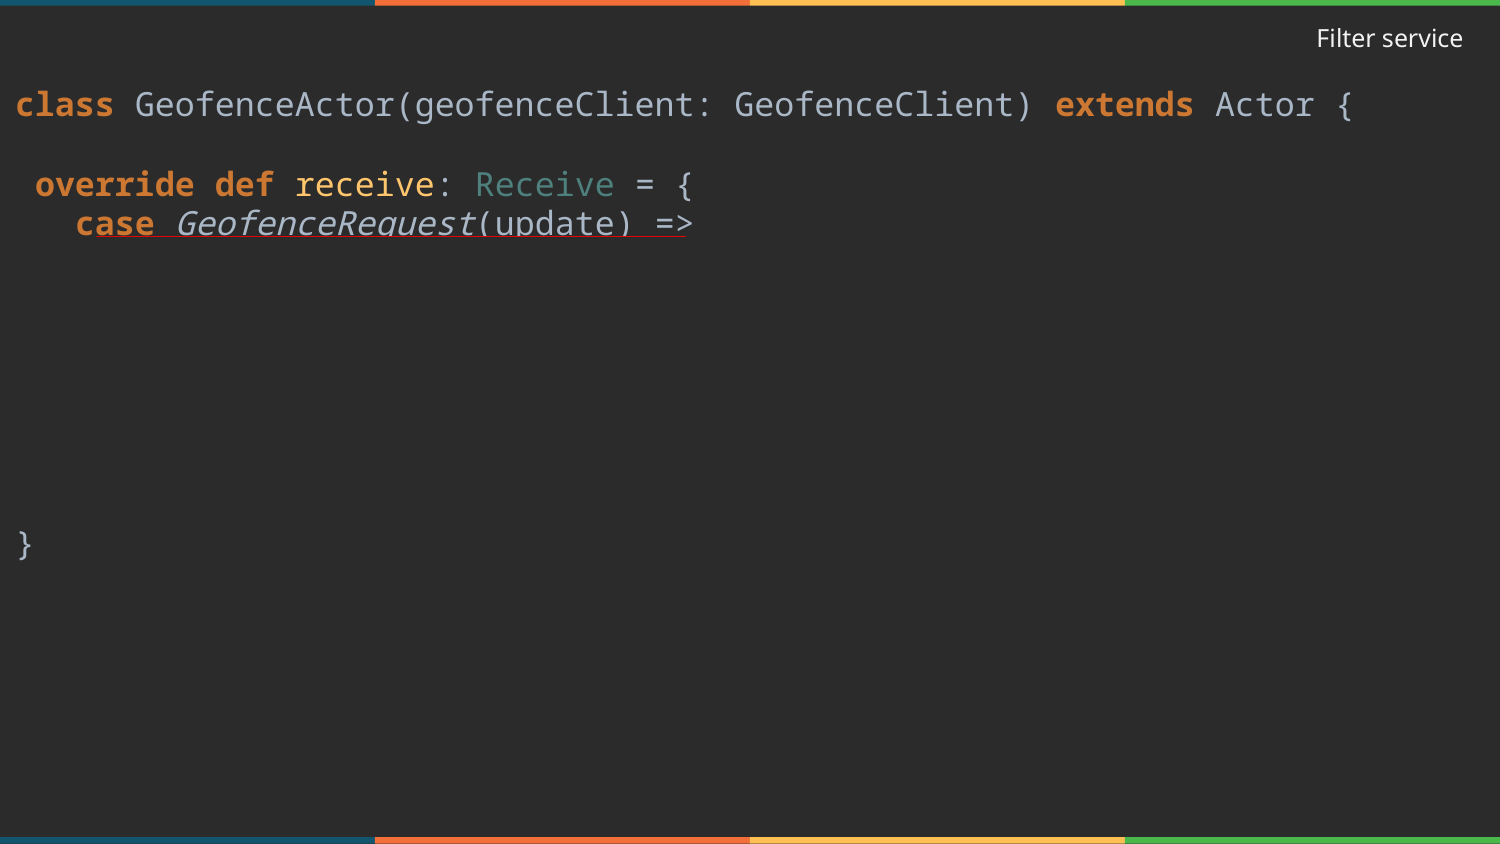

class GeofenceActor(geofenceClient: GeofenceClient) extends Actor {
 override def receive: Receive = {
 case GeofenceRequest(update) =>
 val senderToReturnTo = sender()
 geofenceClient.isInGeofence(update.latitude, update.longitude)
 .foreach{
 case true => senderToReturnTo ! true
 case false => senderToReturnTo ! false
 }
 }
}
object GeofenceActor {
case class GeofenceRequest(gpsUpdate: GPSUpdate)
def props(client: GeofenceClient) = Props(new GeofenceActor(client))
}
Filter service